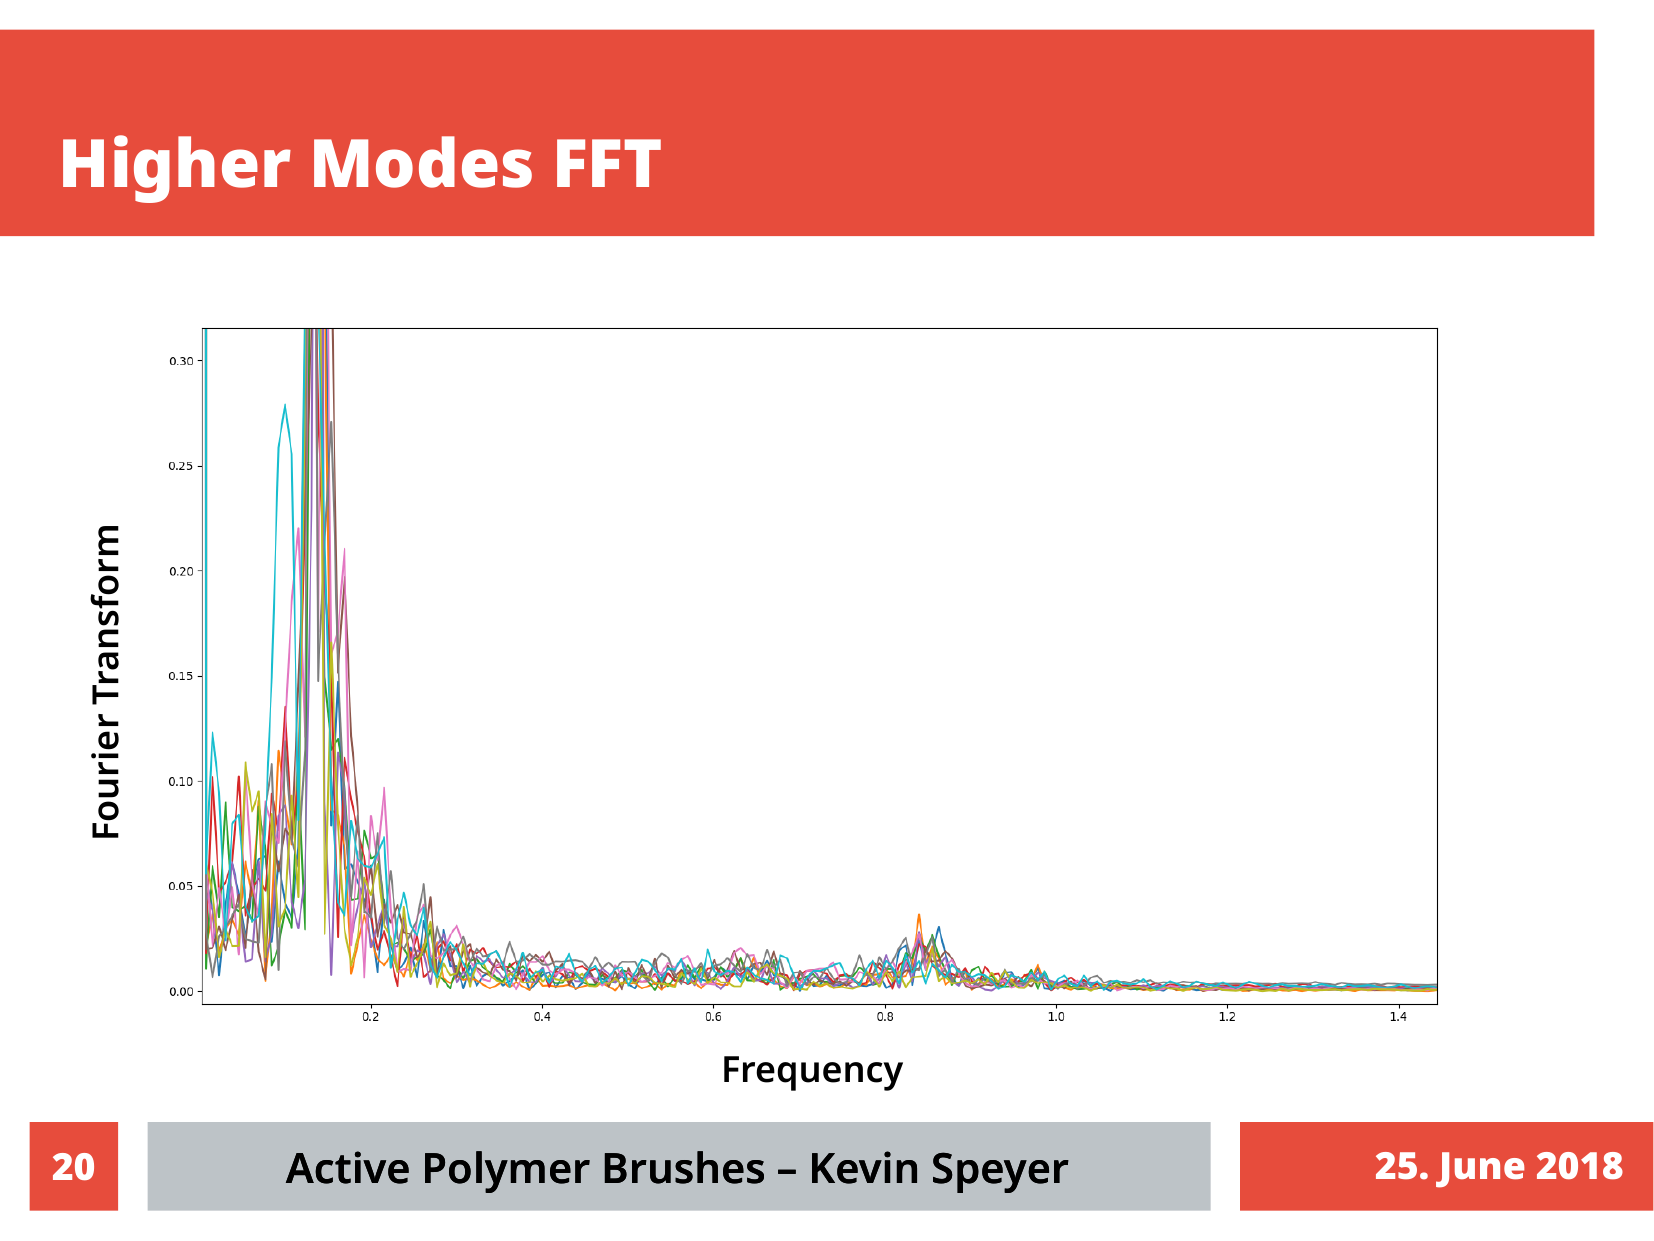

# Higher Modes FFT
Fourier Transform
Frequency
20
25. June 2018
Active Polymer Brushes – Kevin Speyer
Active Polymer Brushes – Kevin Speyer